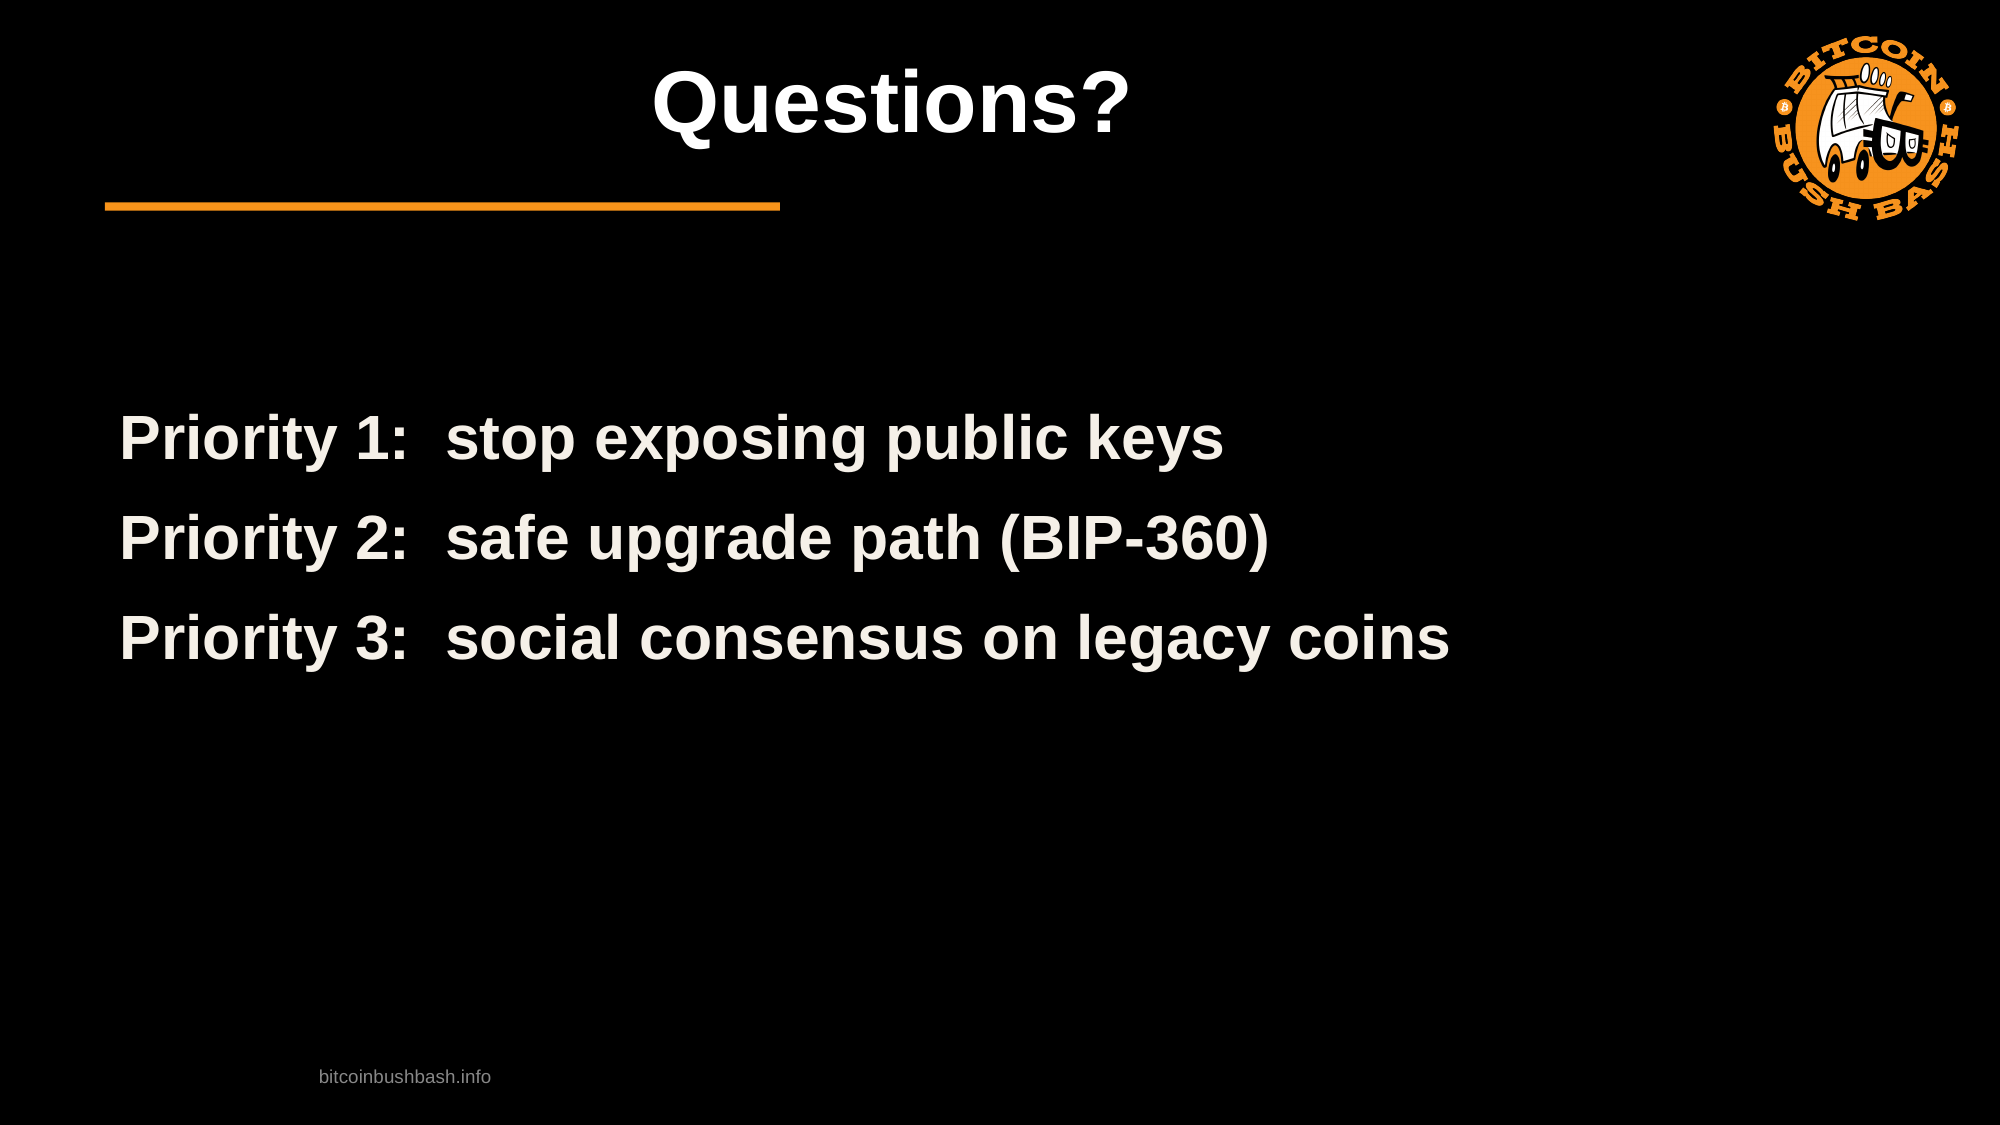

Questions?
Priority 1: stop exposing public keys
Priority 2: safe upgrade path (BIP-360)
Priority 3: social consensus on legacy coins
bitcoinbushbash.info